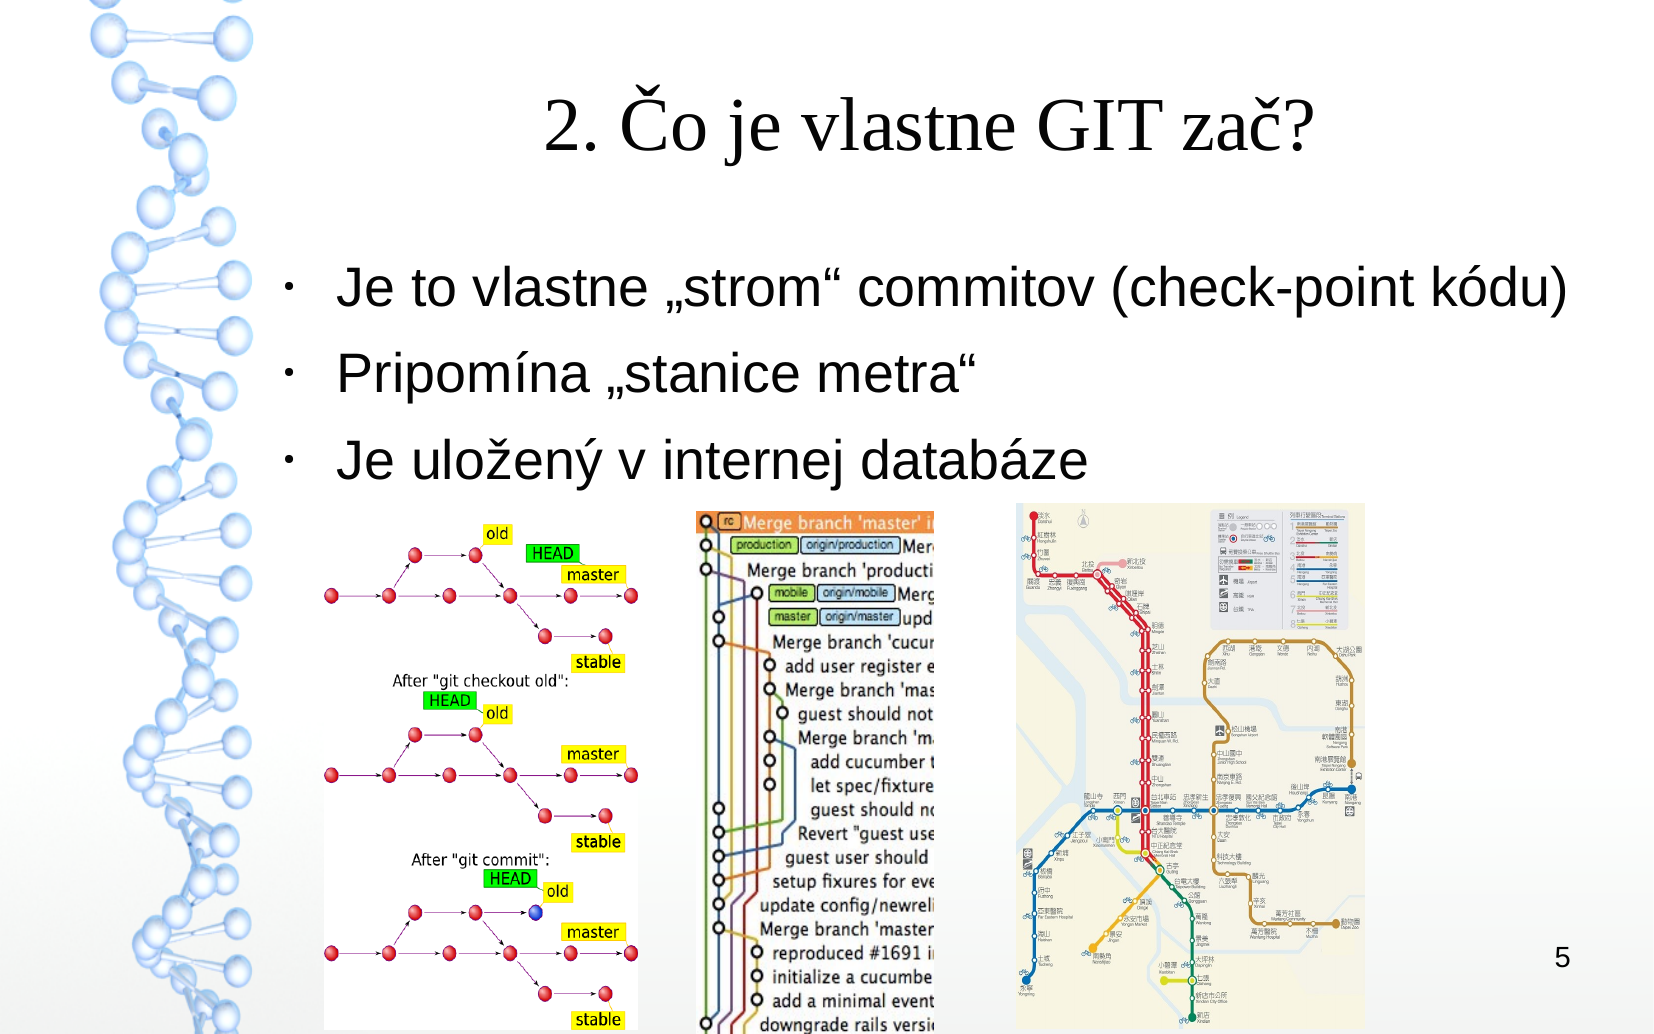

# 2. Čo je vlastne GIT zač?
Je to vlastne „strom“ commitov (check-point kódu)
Pripomína „stanice metra“
Je uložený v internej databáze
5